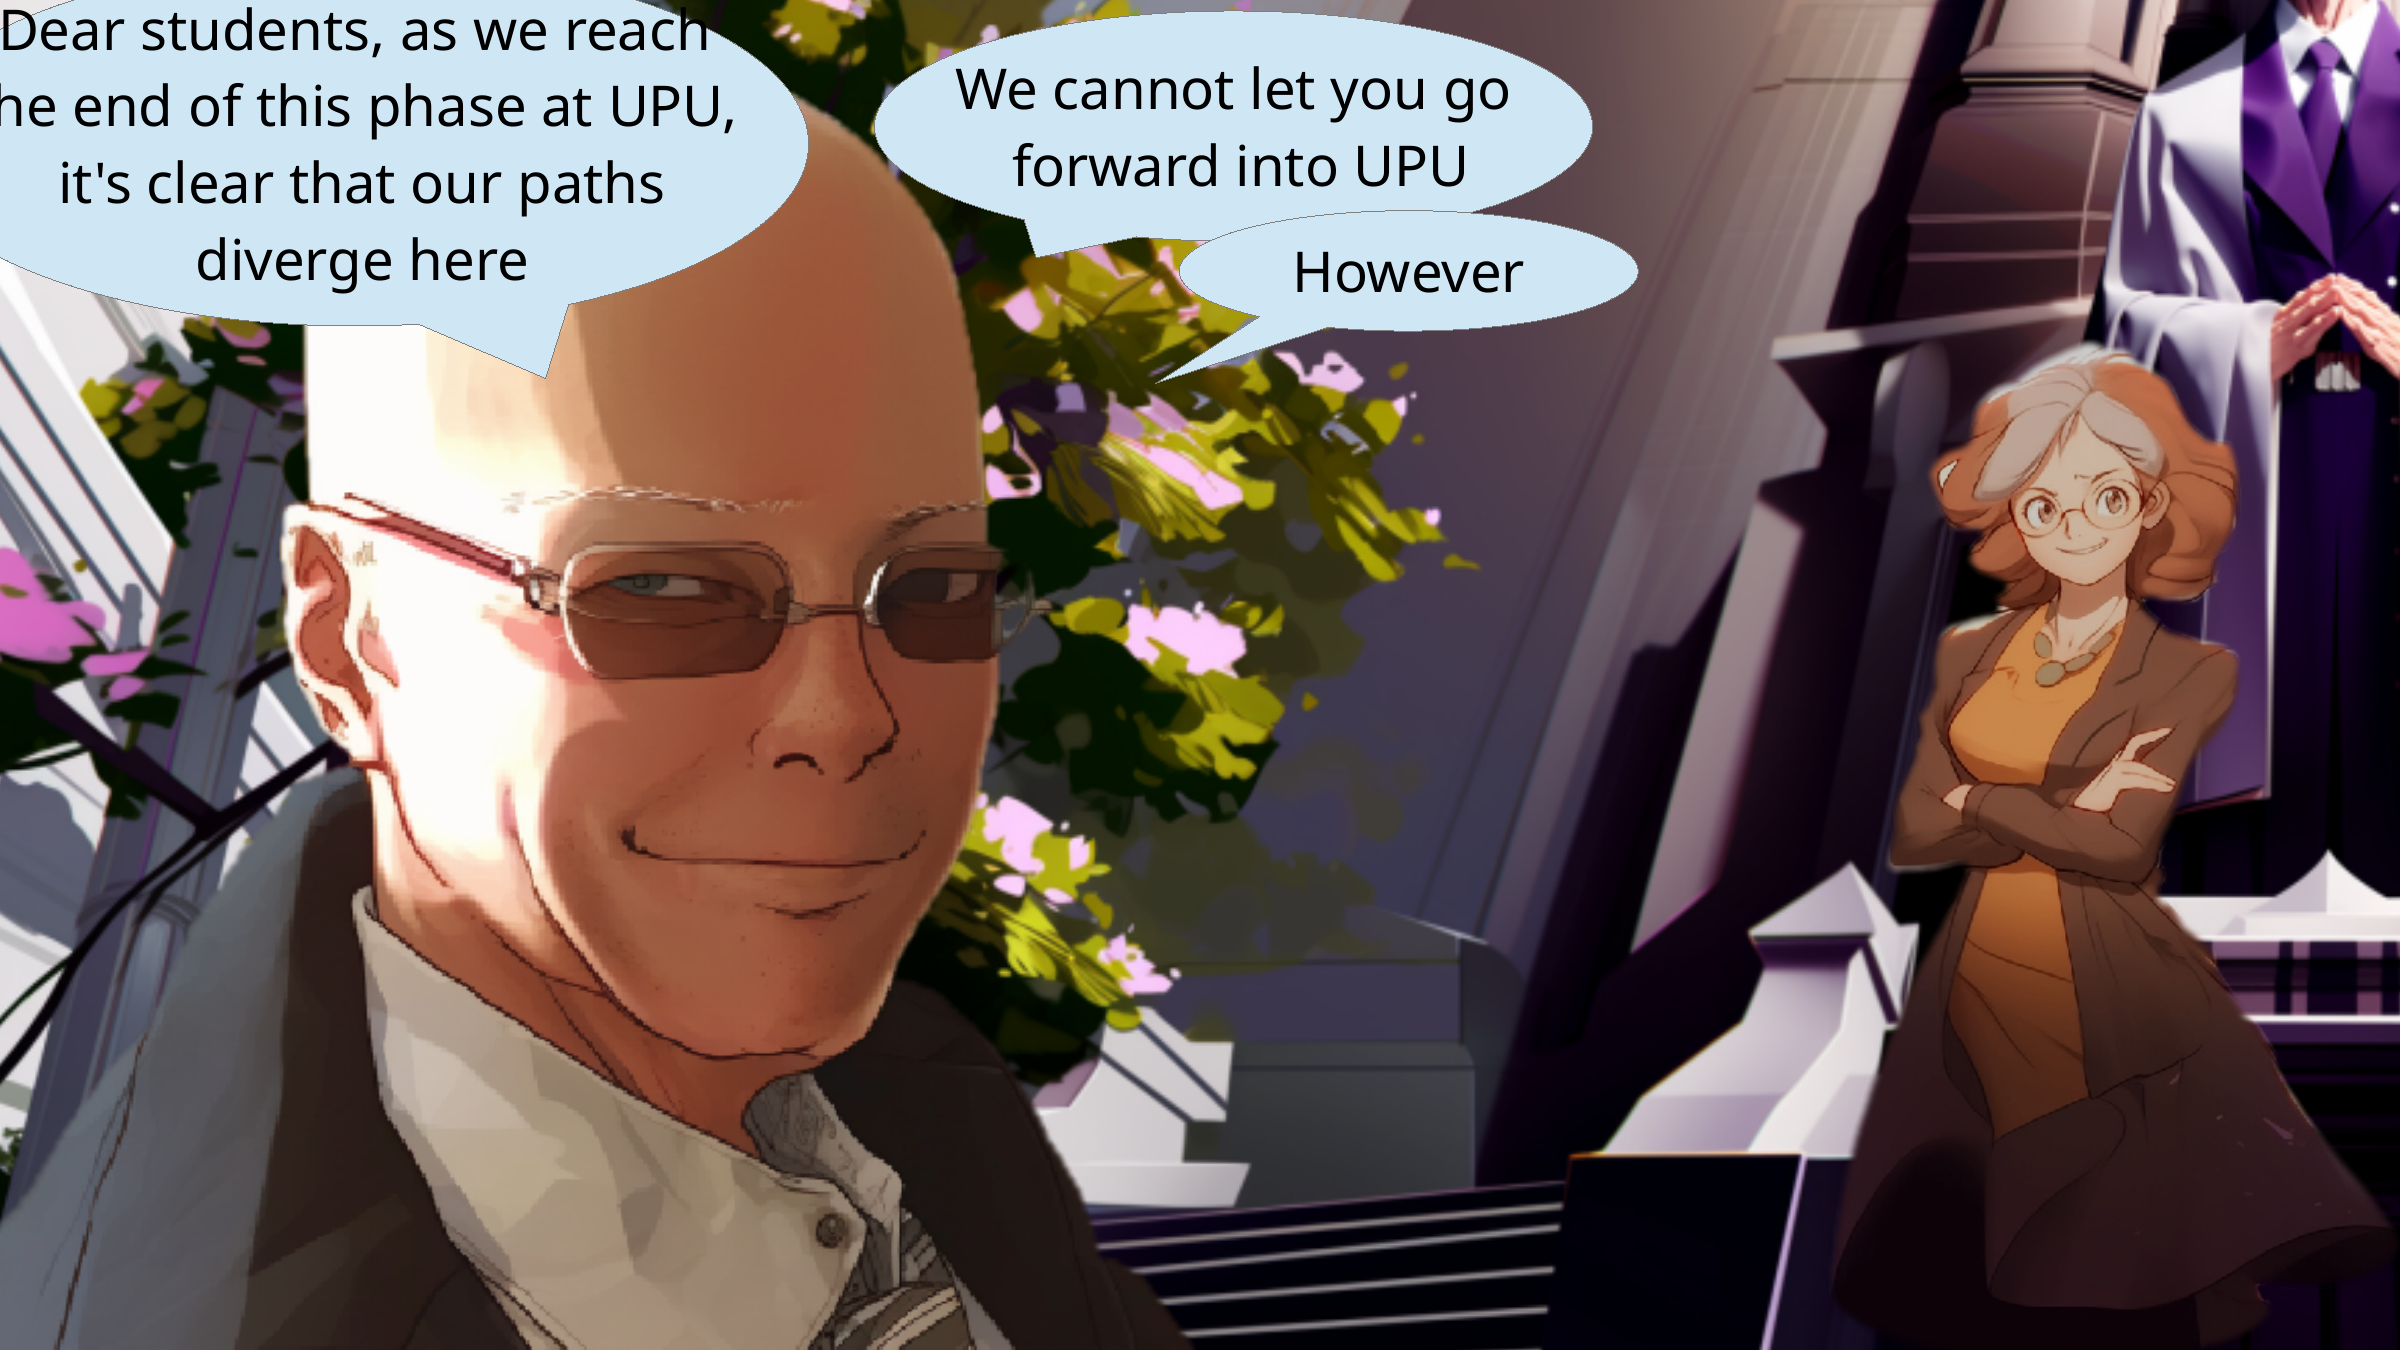

Dear students, as we reach
the end of this phase at UPU,
 it's clear that our paths
 diverge here
We cannot let you go
 forward into UPU
However